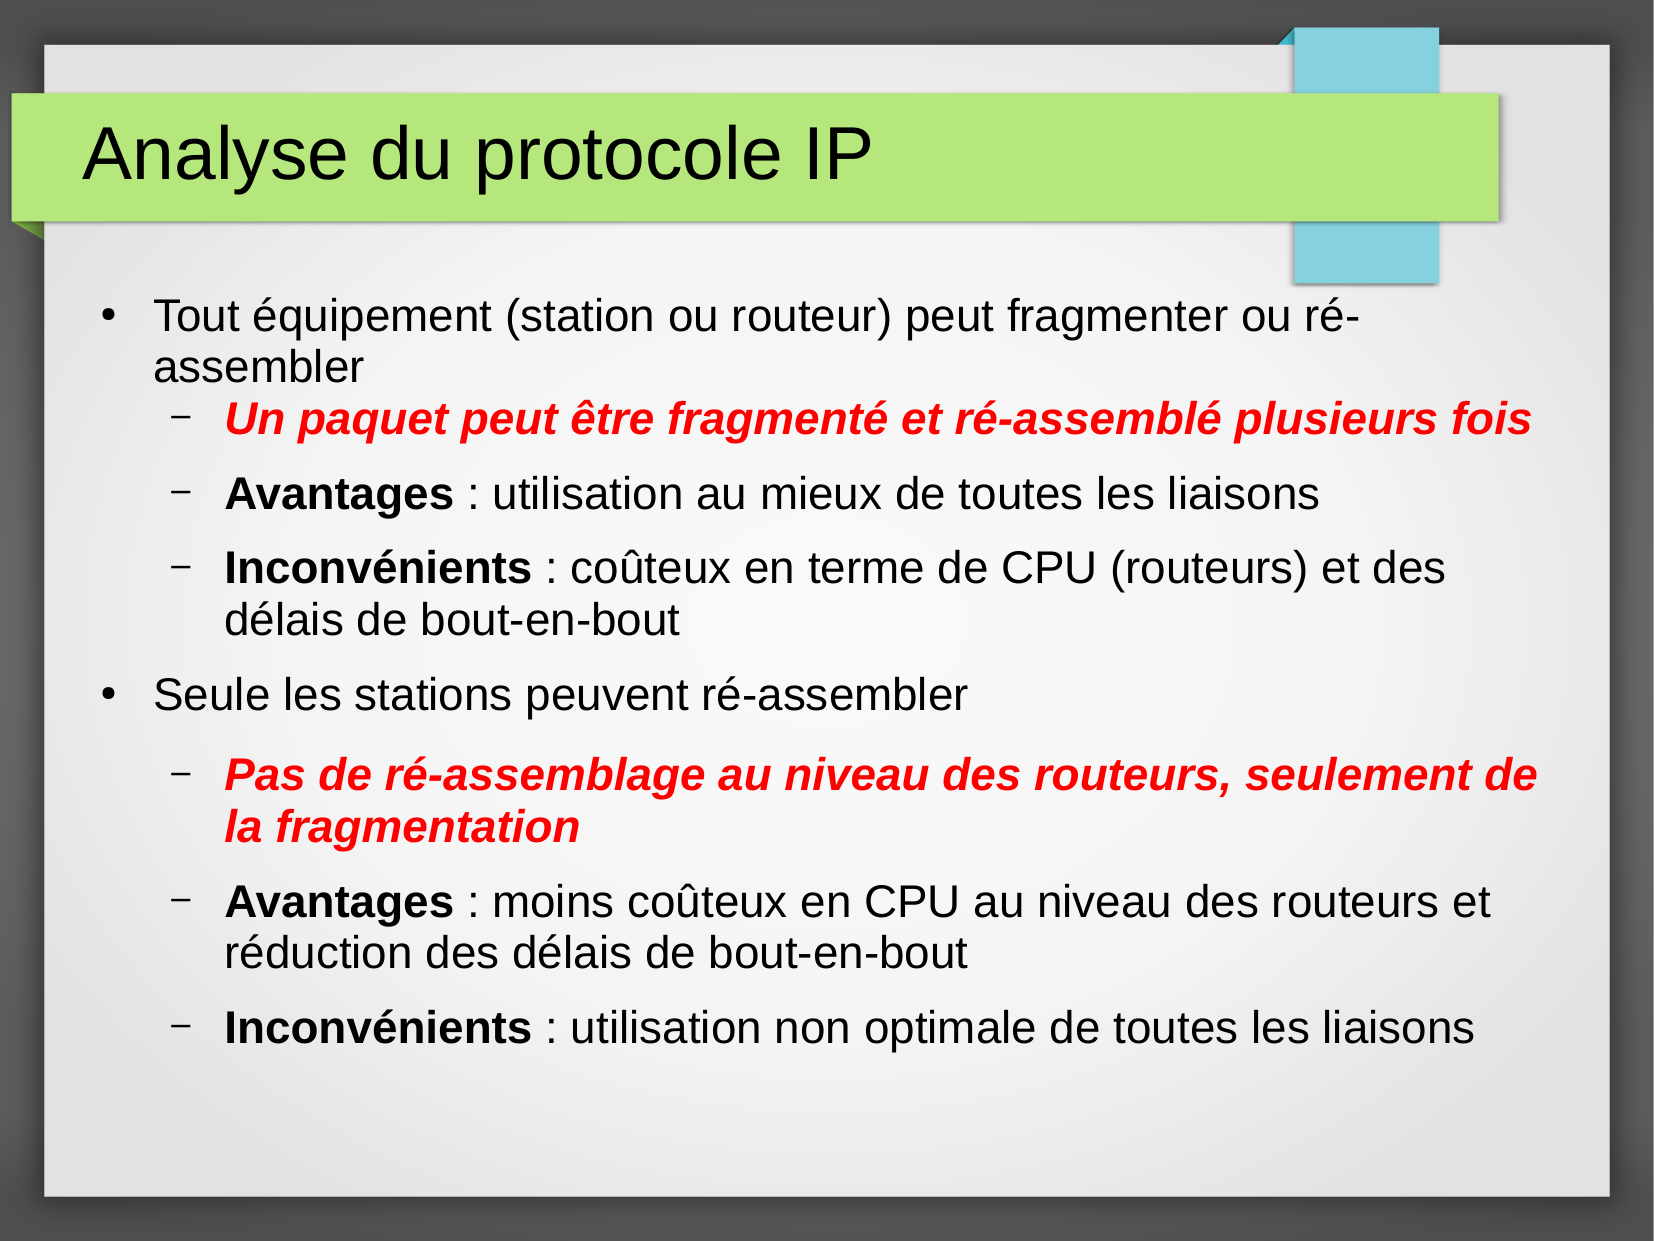

# Analyse du protocole IP
Tout équipement (station ou routeur) peut fragmenter ou ré-assembler
Un paquet peut être fragmenté et ré-assemblé plusieurs fois
Avantages : utilisation au mieux de toutes les liaisons
Inconvénients : coûteux en terme de CPU (routeurs) et des délais de bout-en-bout
Seule les stations peuvent ré-assembler
Pas de ré-assemblage au niveau des routeurs, seulement de la fragmentation
Avantages : moins coûteux en CPU au niveau des routeurs et réduction des délais de bout-en-bout
Inconvénients : utilisation non optimale de toutes les liaisons